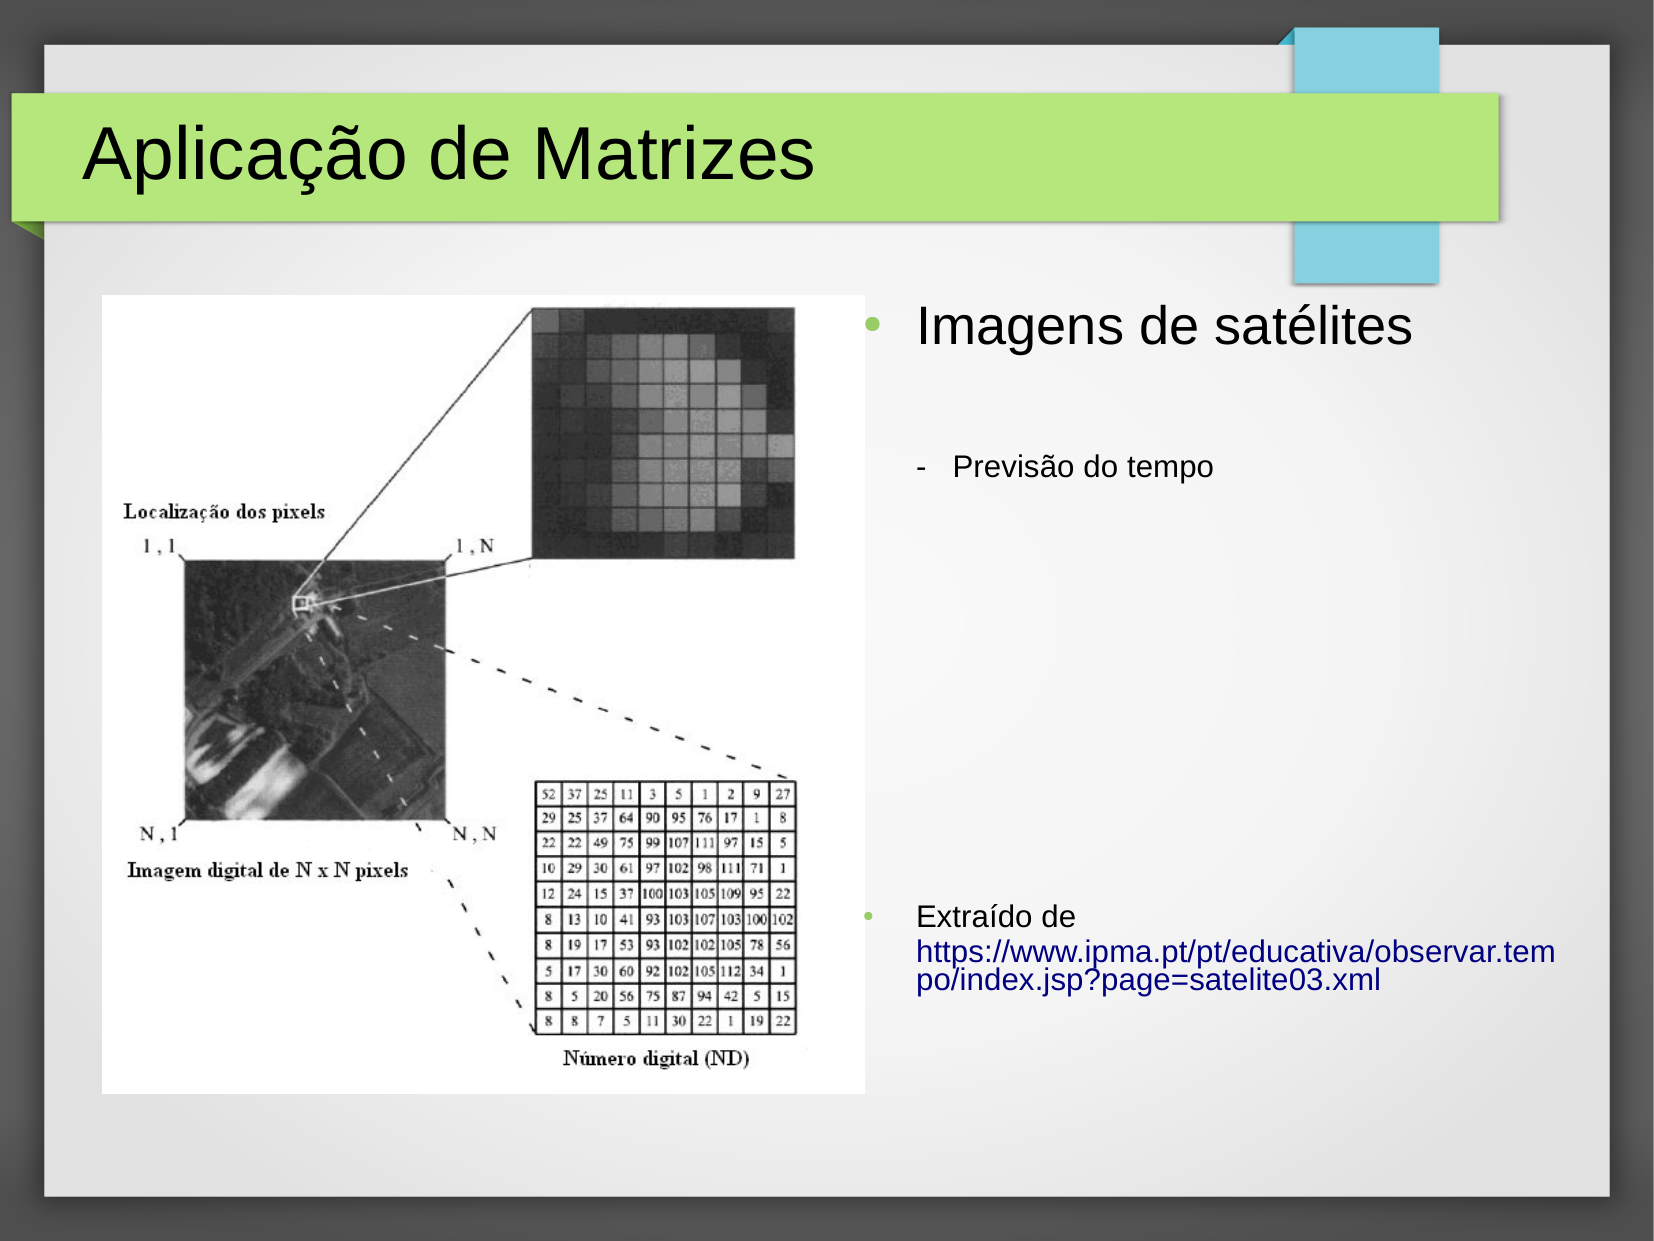

# Aplicação de Matrizes
Imagens de satélites
- Previsão do tempo
Extraído de https://www.ipma.pt/pt/educativa/observar.tempo/index.jsp?page=satelite03.xml